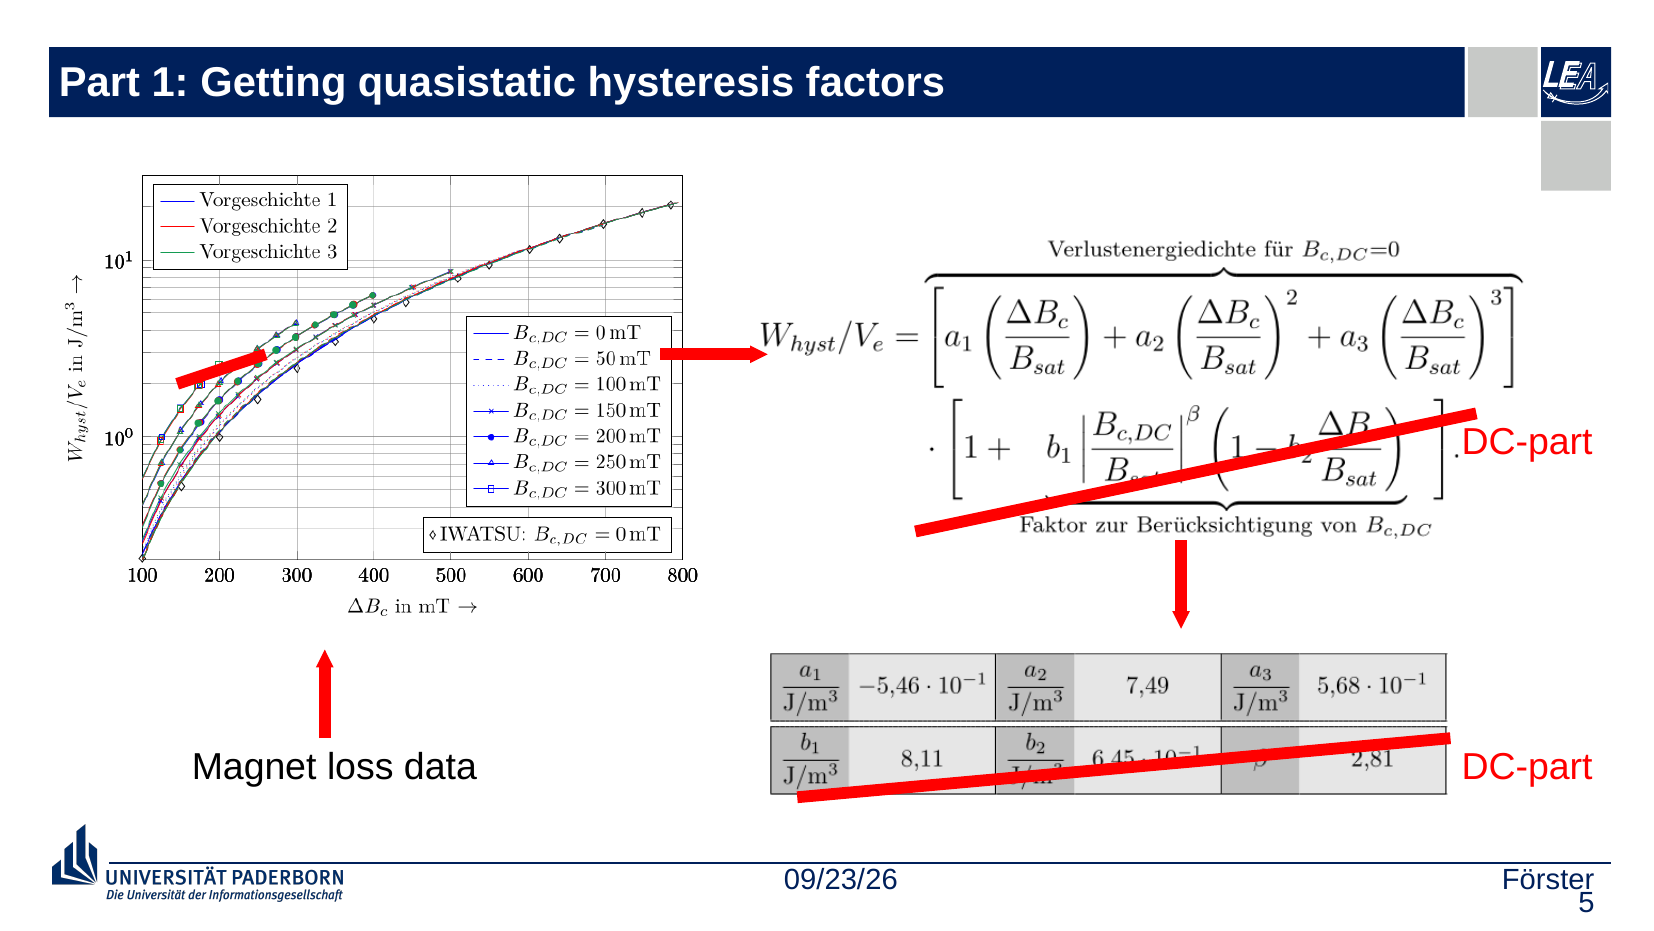

# Part 1: Getting quasistatic hysteresis factors
DC-part
Magnet loss data
DC-part
Förster
5